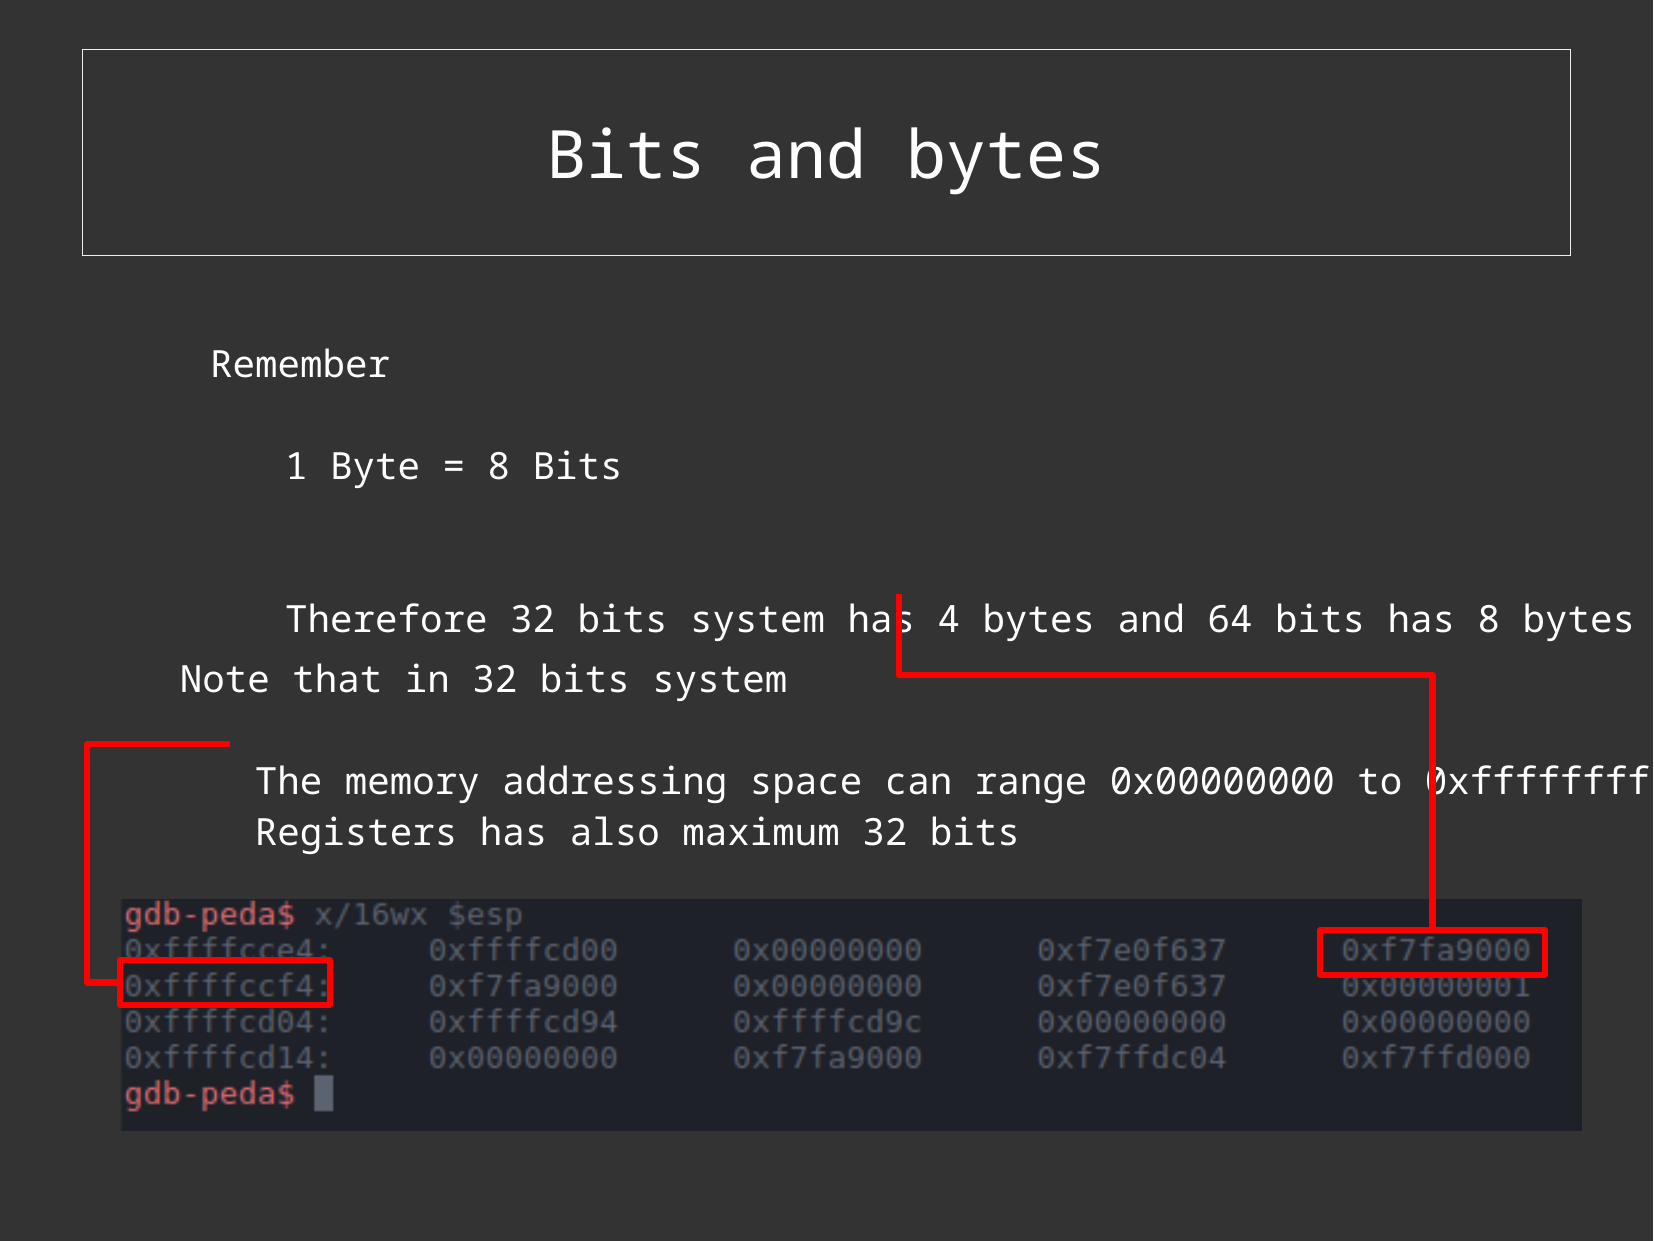

Bits and bytes
Remember
	1 Byte = 8 Bits
	Therefore 32 bits system has 4 bytes and 64 bits has 8 bytes
Note that in 32 bits system
	The memory addressing space can range 0x00000000 to 0xffffffff
	Registers has also maximum 32 bits